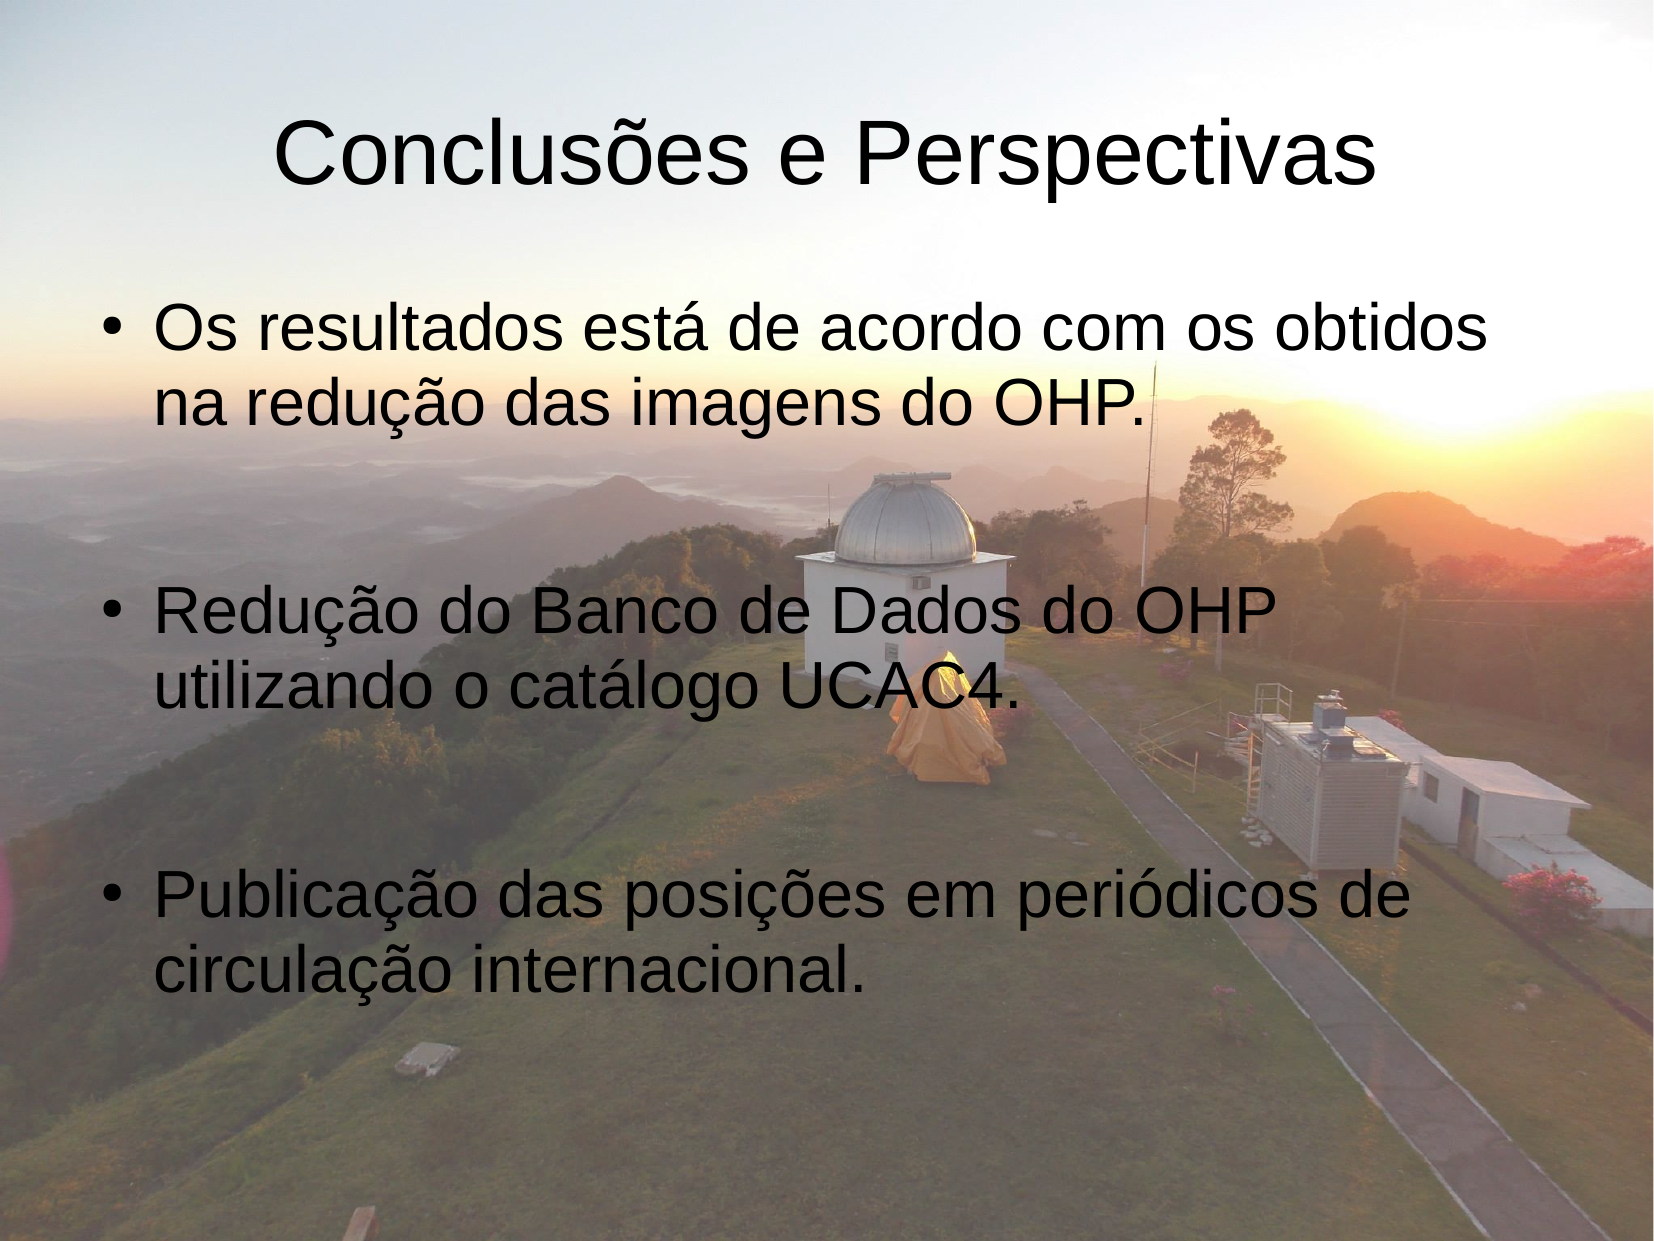

# Conclusões e Perspectivas
Os resultados está de acordo com os obtidos na redução das imagens do OHP.
Redução do Banco de Dados do OHP utilizando o catálogo UCAC4.
Publicação das posições em periódicos de circulação internacional.